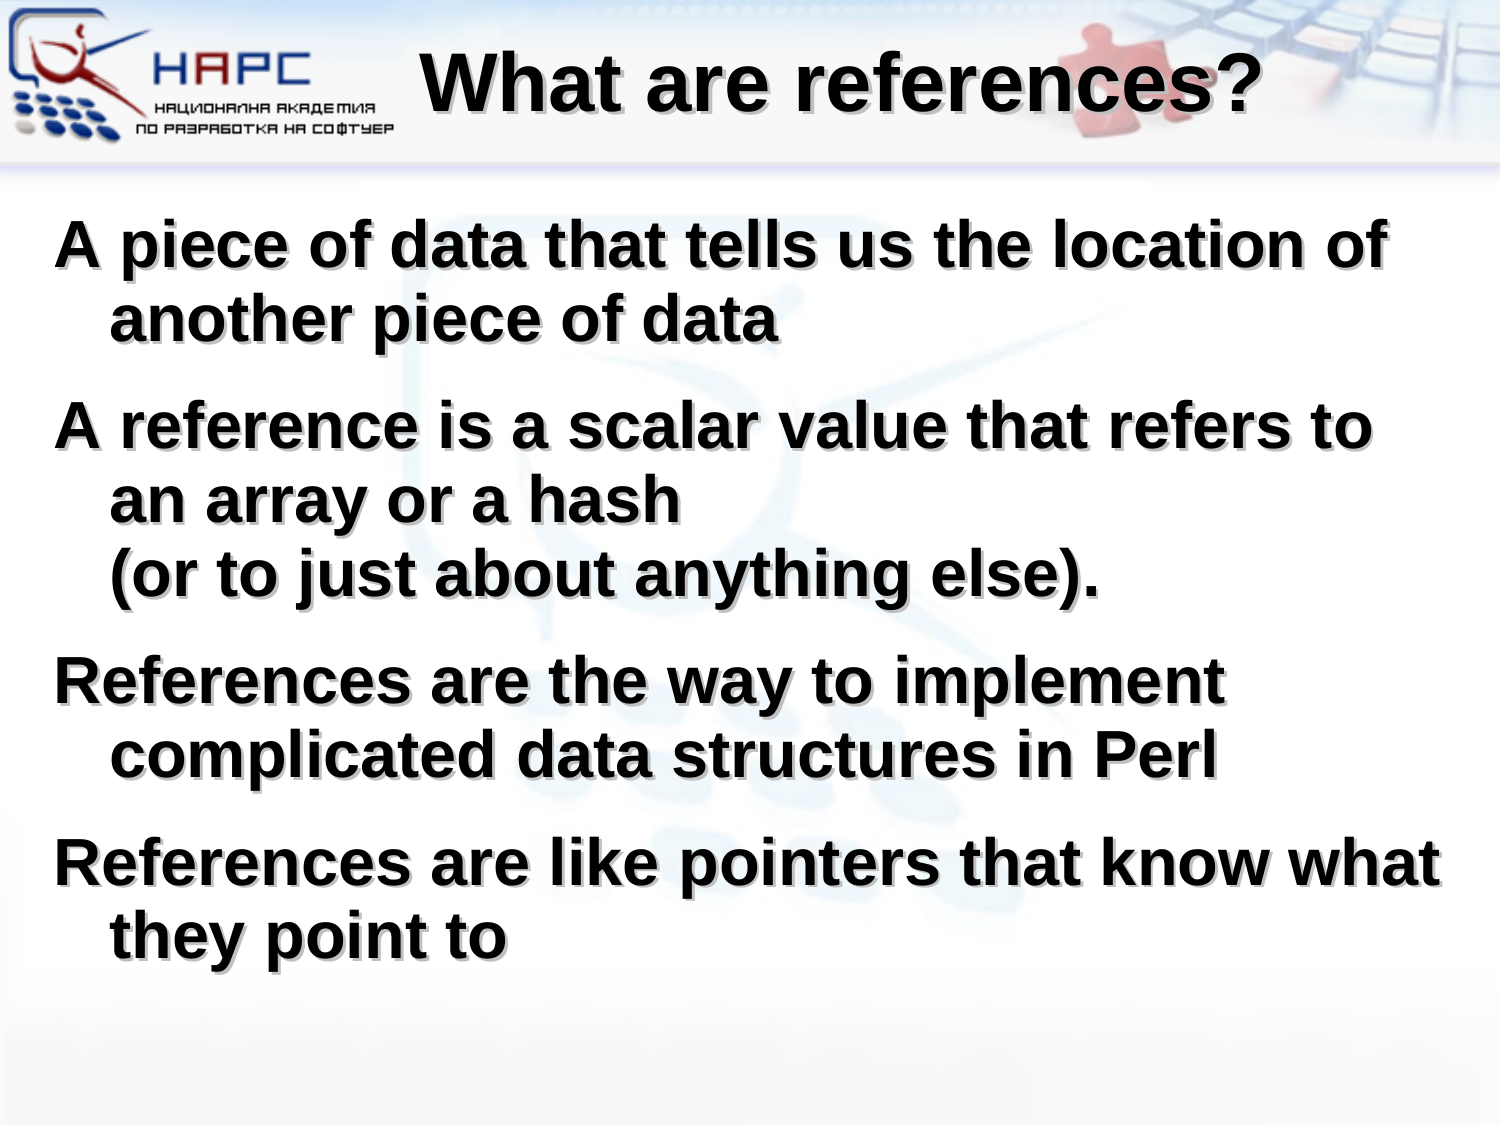

# What are references?
A piece of data that tells us the location of another piece of data
A reference is a scalar value that refers to an array or a hash
(or to just about anything else).
References are the way to implement complicated data structures in Perl
References are like pointers that know what they point to